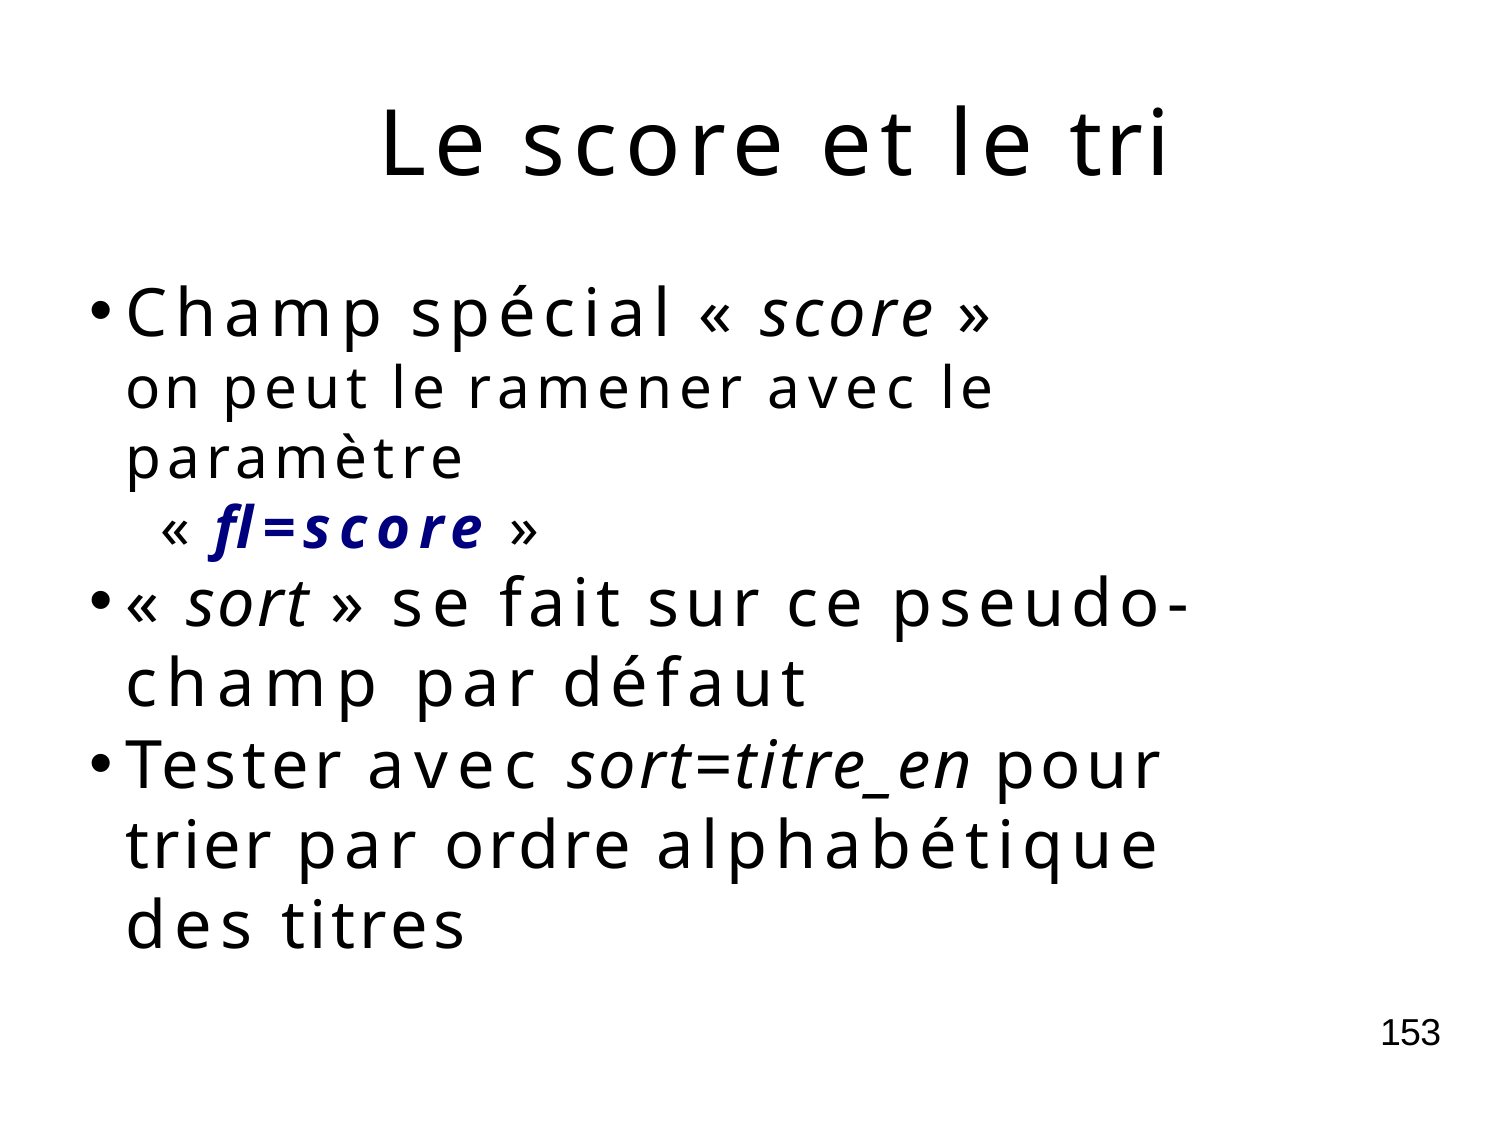

# Le score et le tri
Champ spécial « score »
on peut le ramener avec le paramètre
« fl=score »
« sort » se fait sur ce pseudo-champ par défaut
Tester avec sort=titre_en pour trier par ordre alphabétique des titres
153